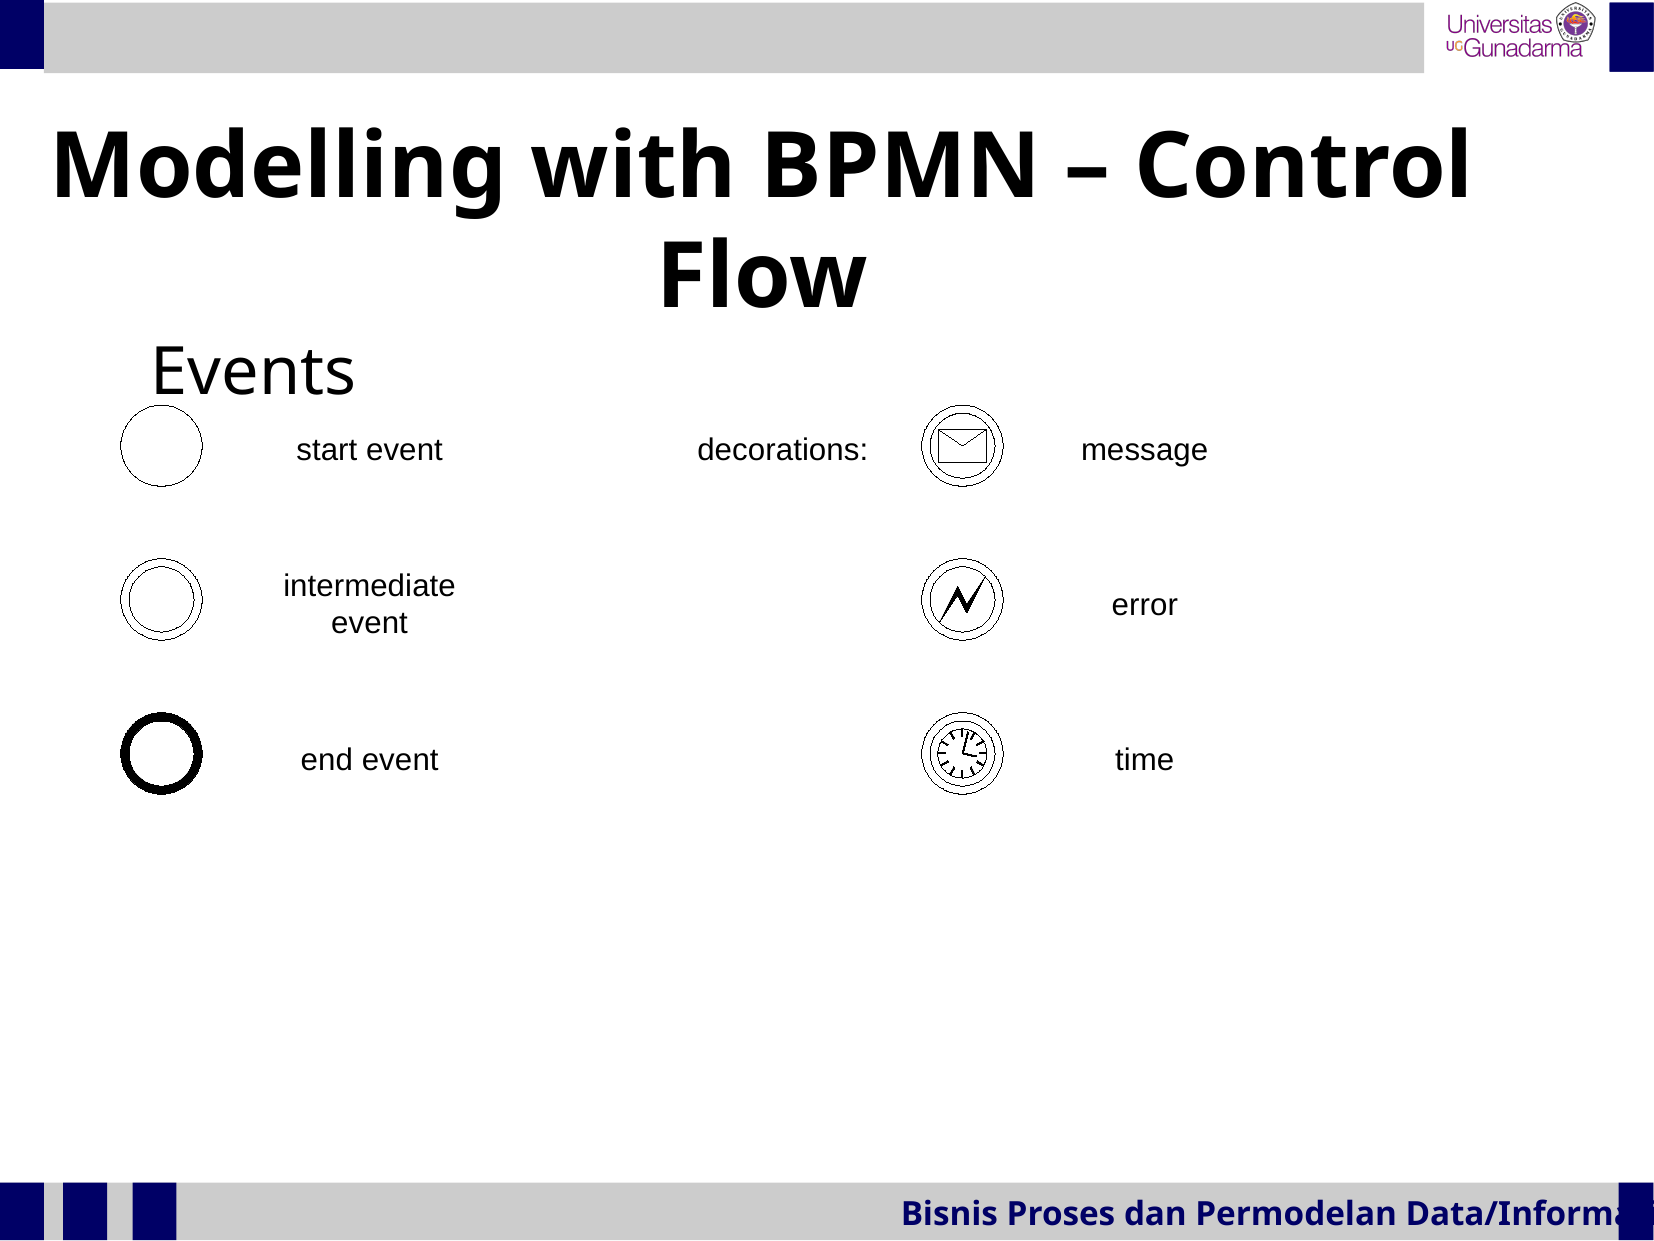

# Modelling with BPMN – Control Flow
Events
start event
decorations:
message
intermediate
event
error
end event
time